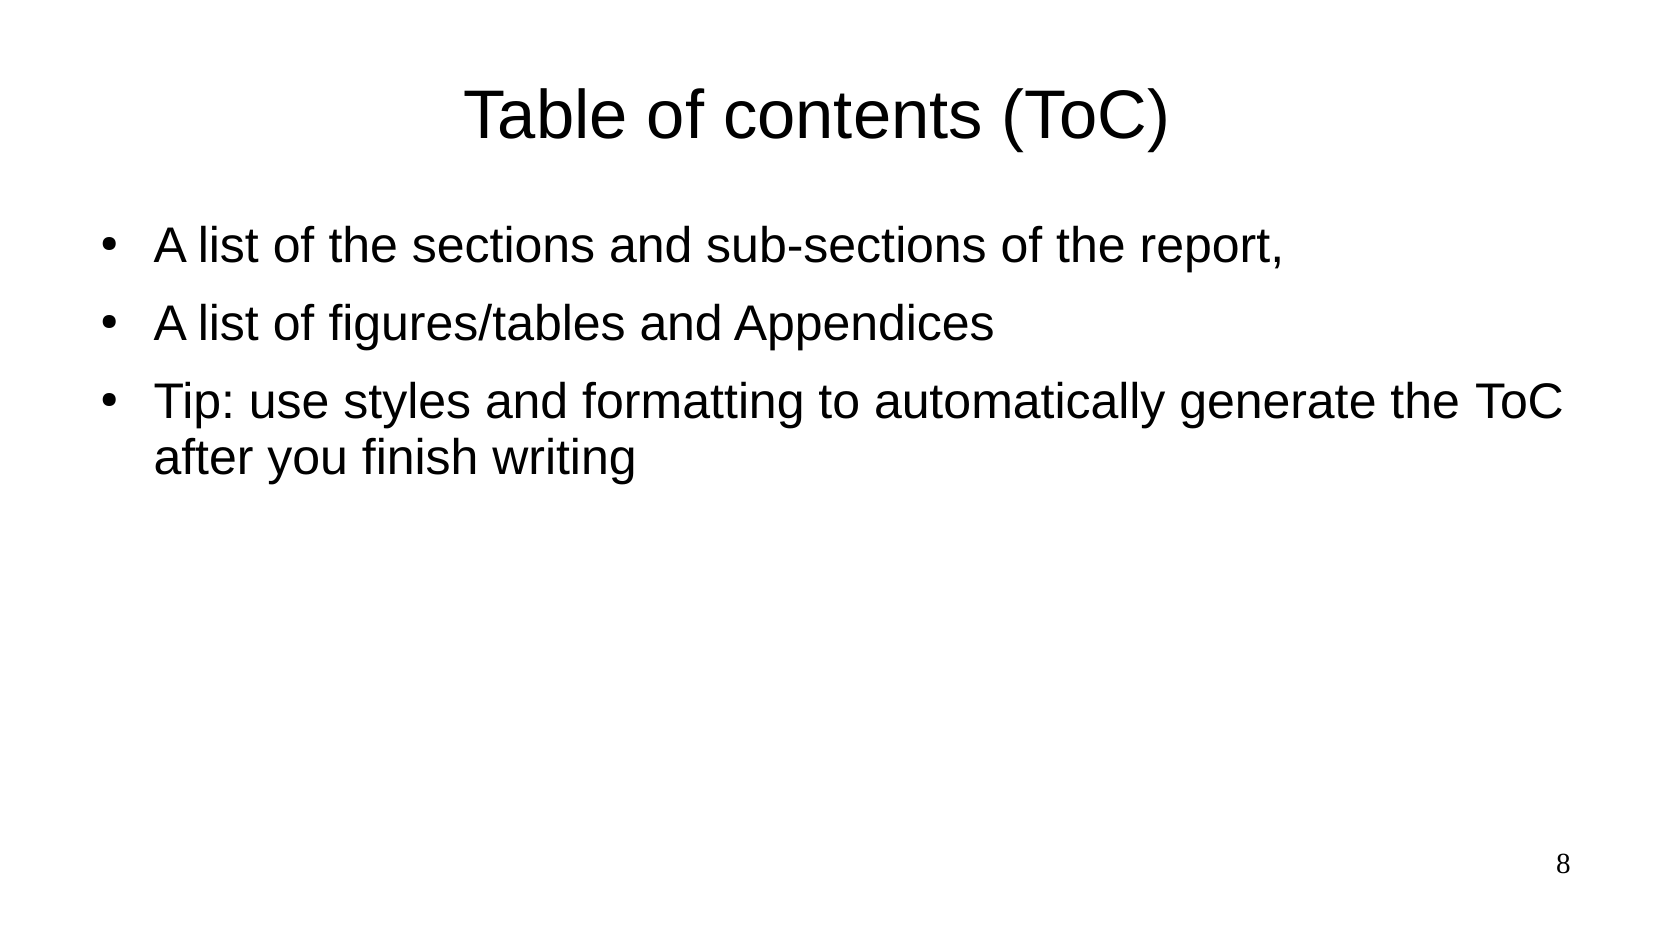

# Table of contents (ToC)
A list of the sections and sub-sections of the report,
A list of figures/tables and Appendices
Tip: use styles and formatting to automatically generate the ToC after you finish writing
8